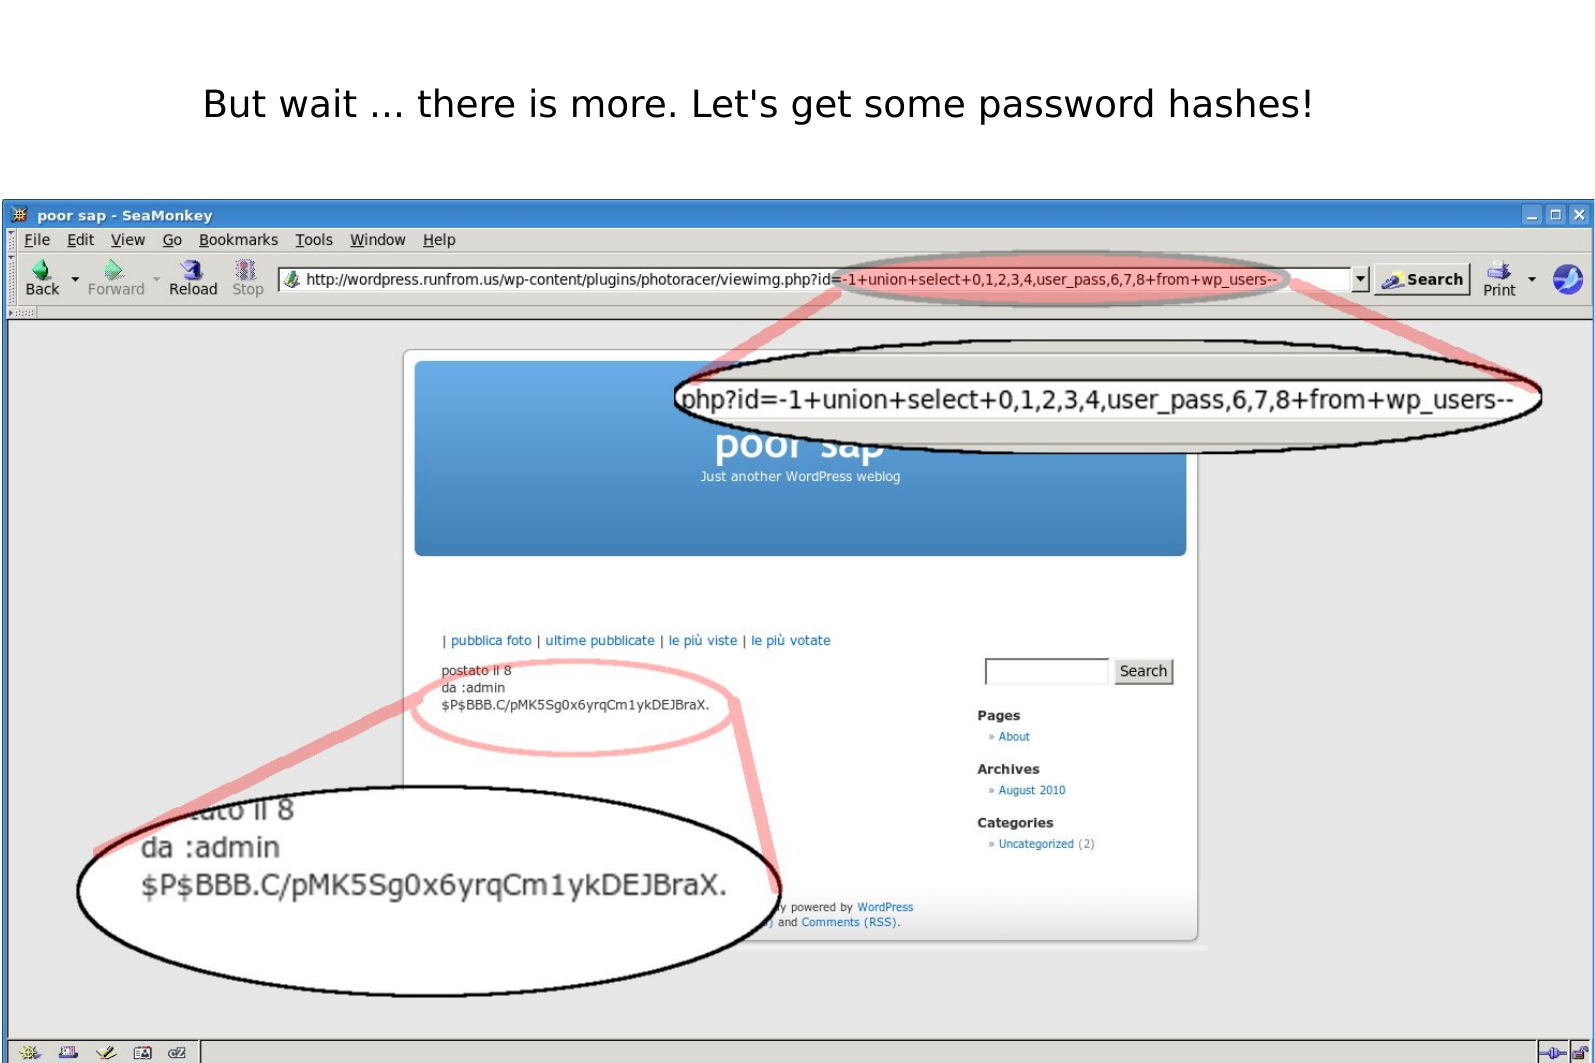

But wait ... there is more. Let's get some password hashes!